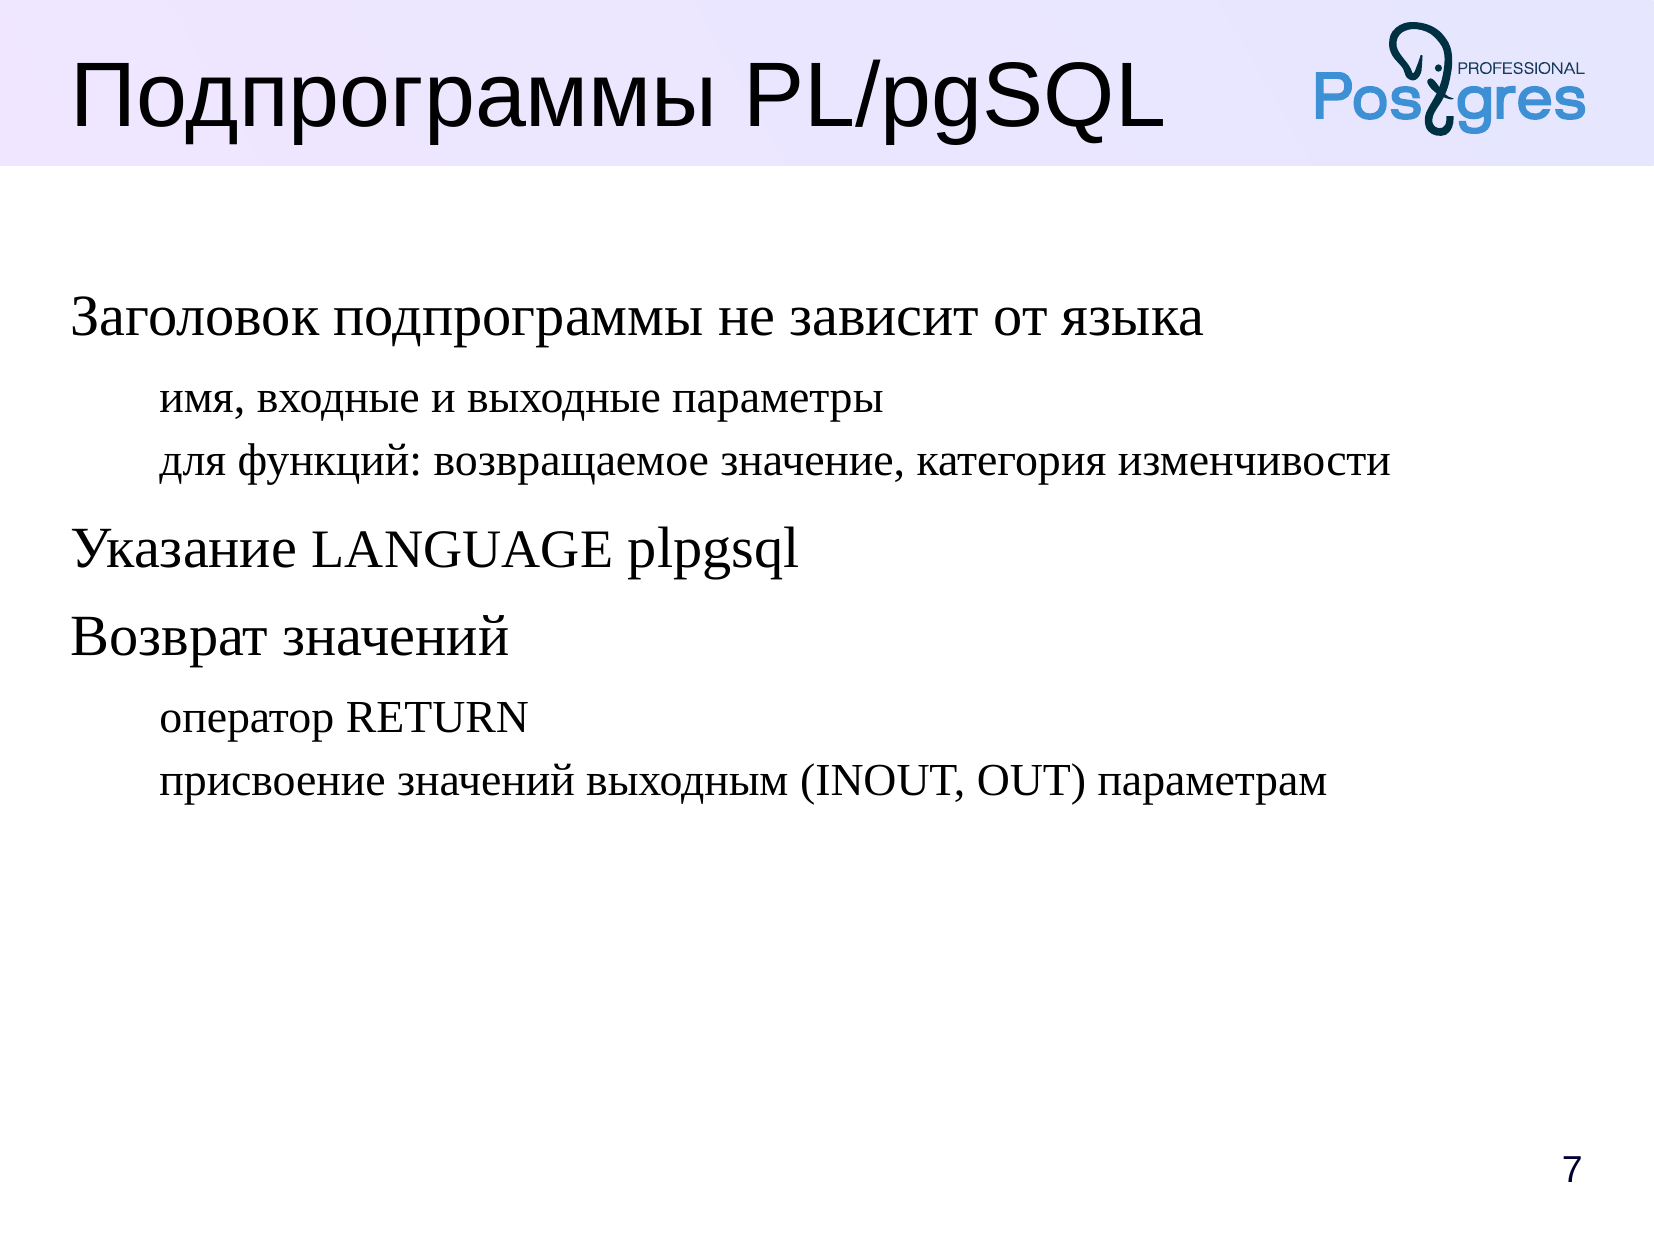

# Подпрограммы PL/pgSQL
Заголовок подпрограммы не зависит от языка
имя, входные и выходные параметры
для функций: возвращаемое значение, категория изменчивости
Указание LANGUAGE plpgsql
Возврат значений
оператор RETURN
присвоение значений выходным (INOUT, OUT) параметрам